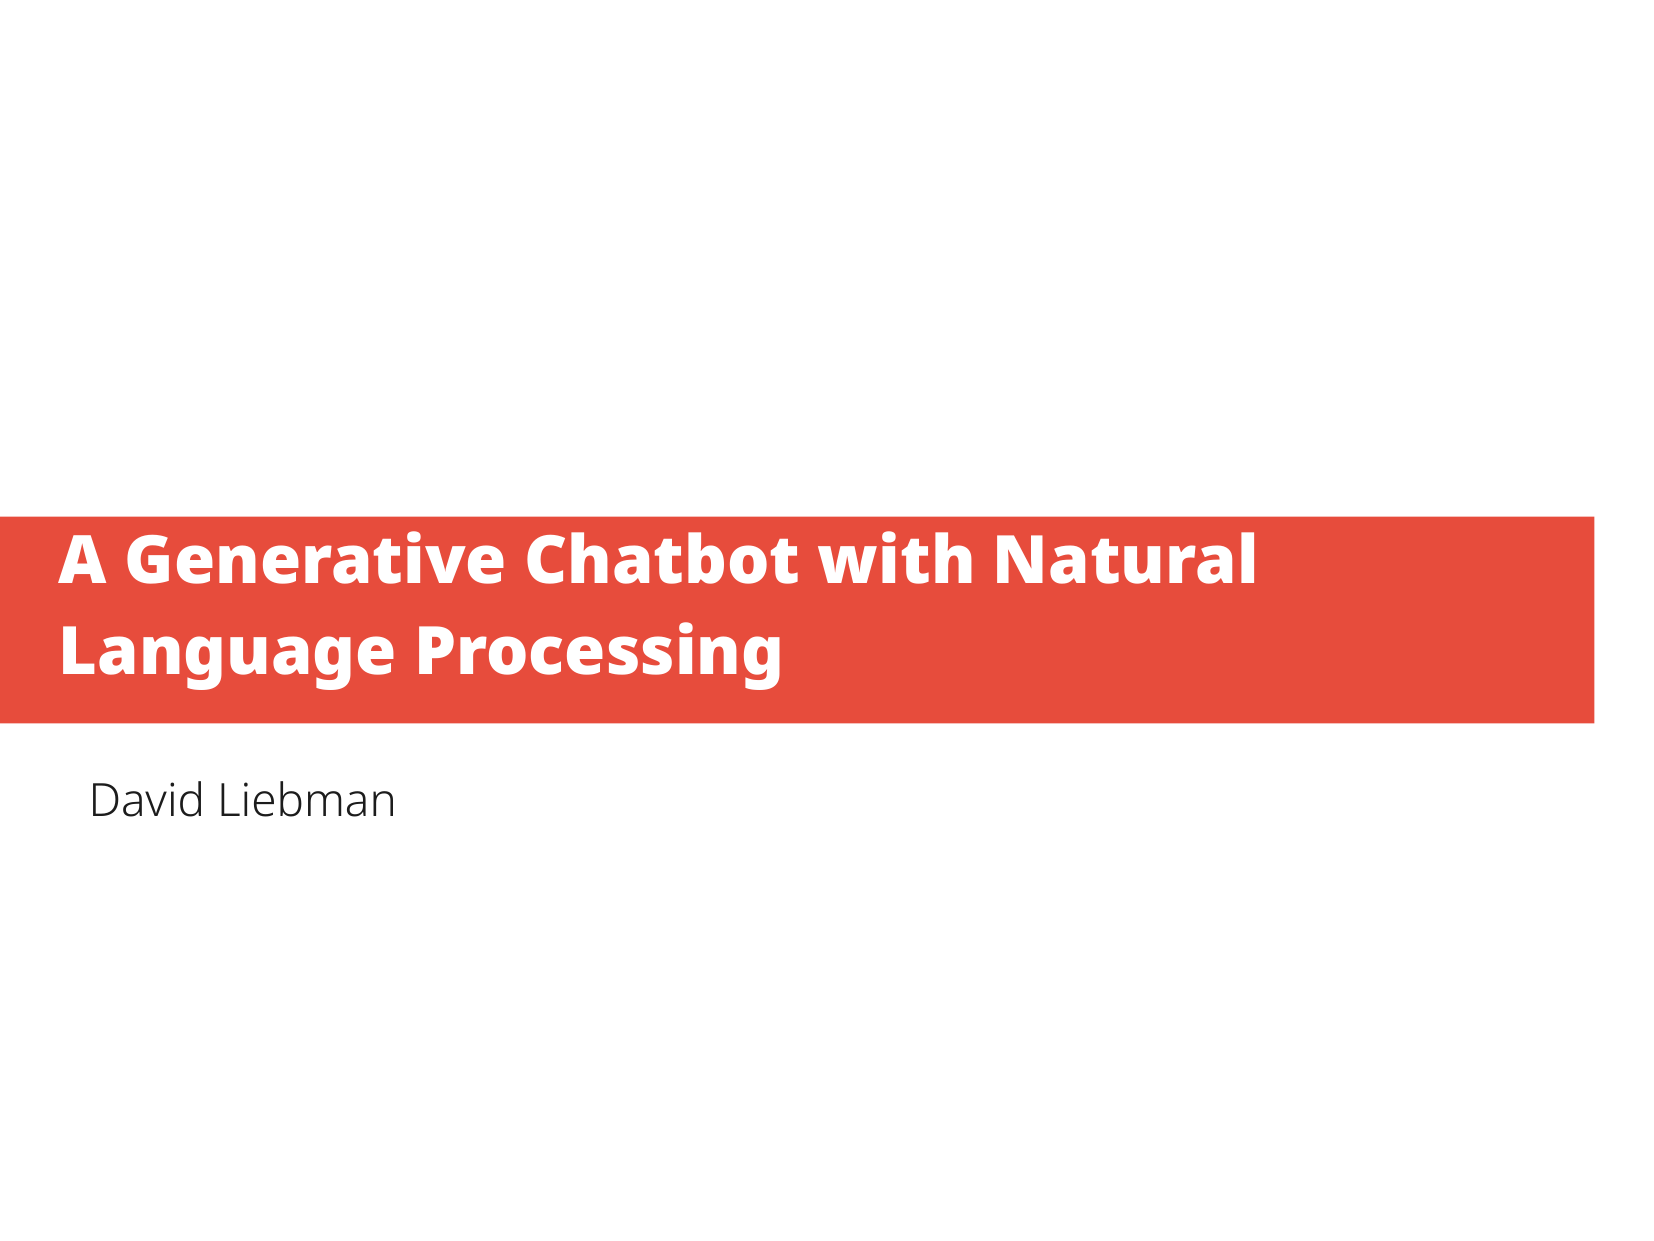

# A Generative Chatbot with Natural Language Processing
David Liebman